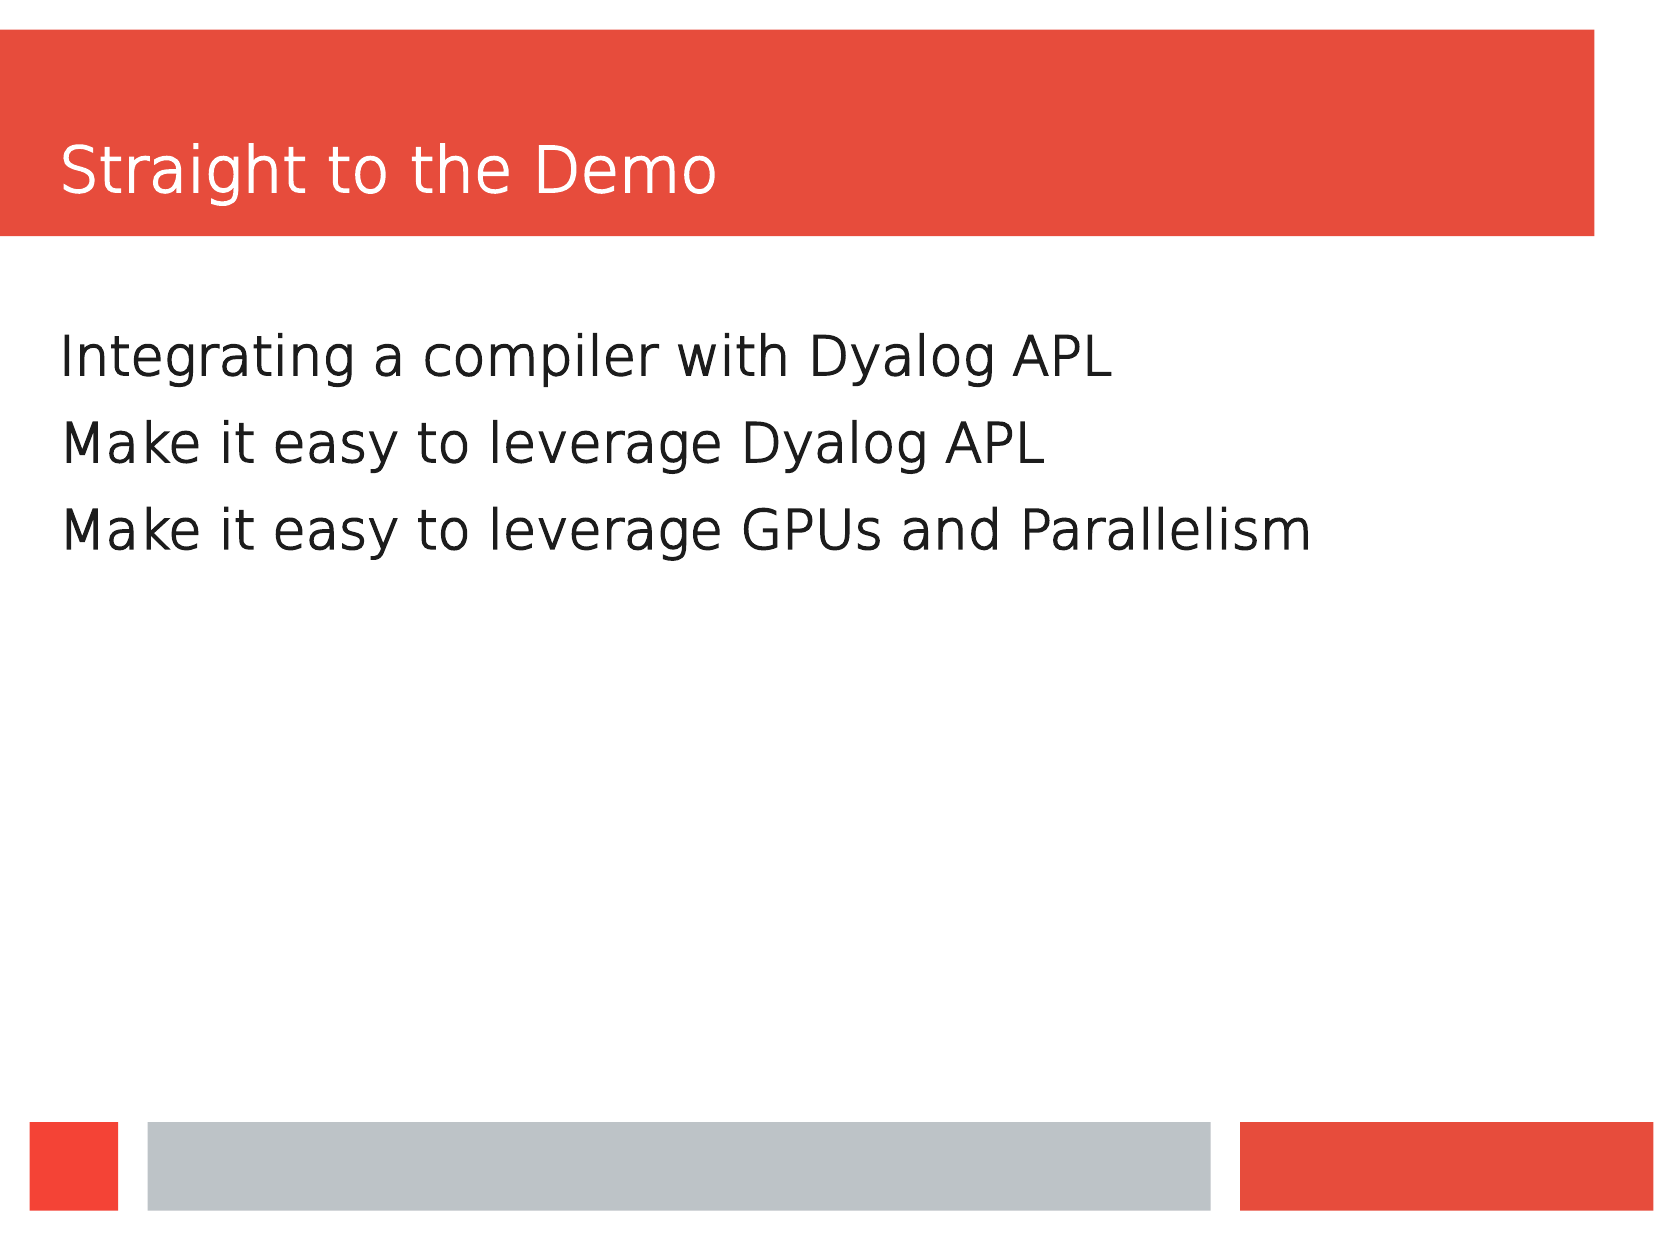

# Straight to the Demo
Integrating a compiler with Dyalog APL
Make it easy to leverage Dyalog APL
Make it easy to leverage GPUs and Parallelism